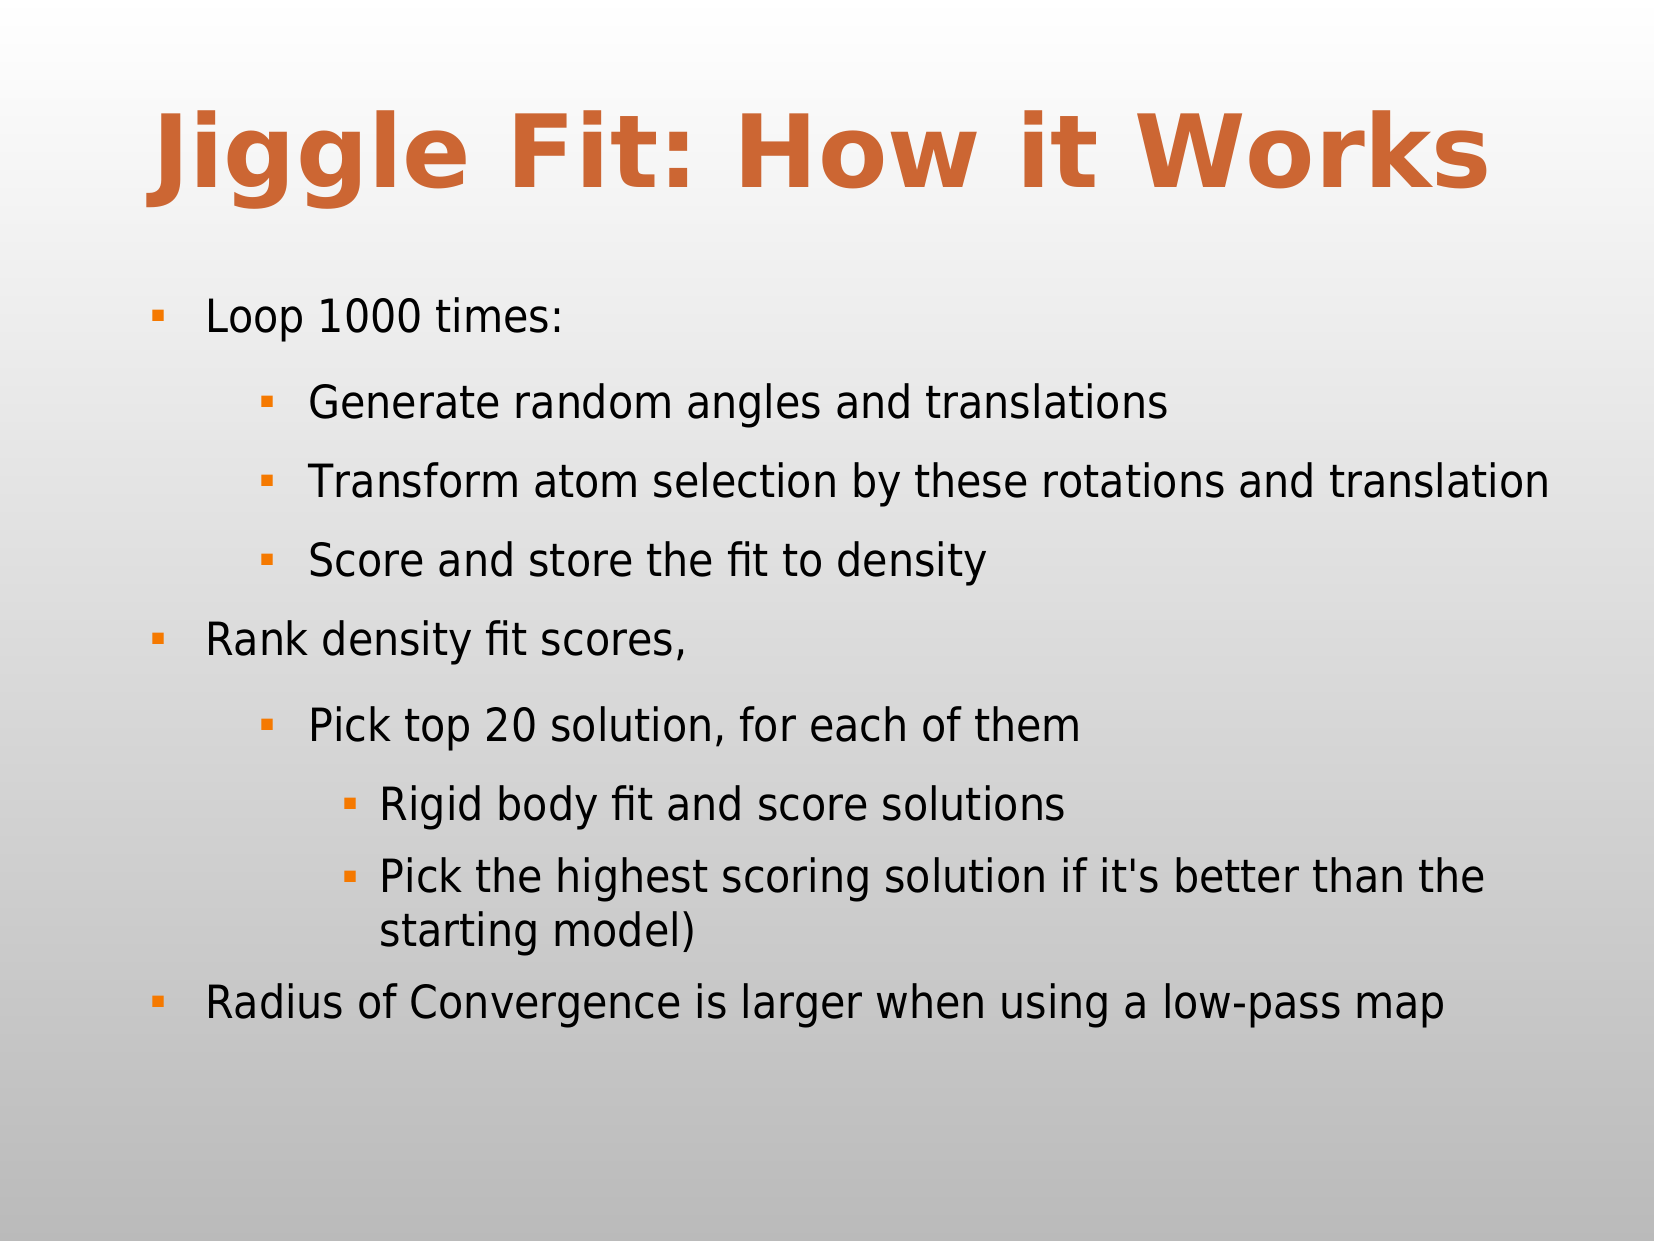

# Jiggle Fit: How it Works
Loop 1000 times:
Generate random angles and translations
Transform atom selection by these rotations and translation
Score and store the fit to density
Rank density fit scores,
Pick top 20 solution, for each of them
Rigid body fit and score solutions
Pick the highest scoring solution if it's better than the starting model)
Radius of Convergence is larger when using a low-pass map